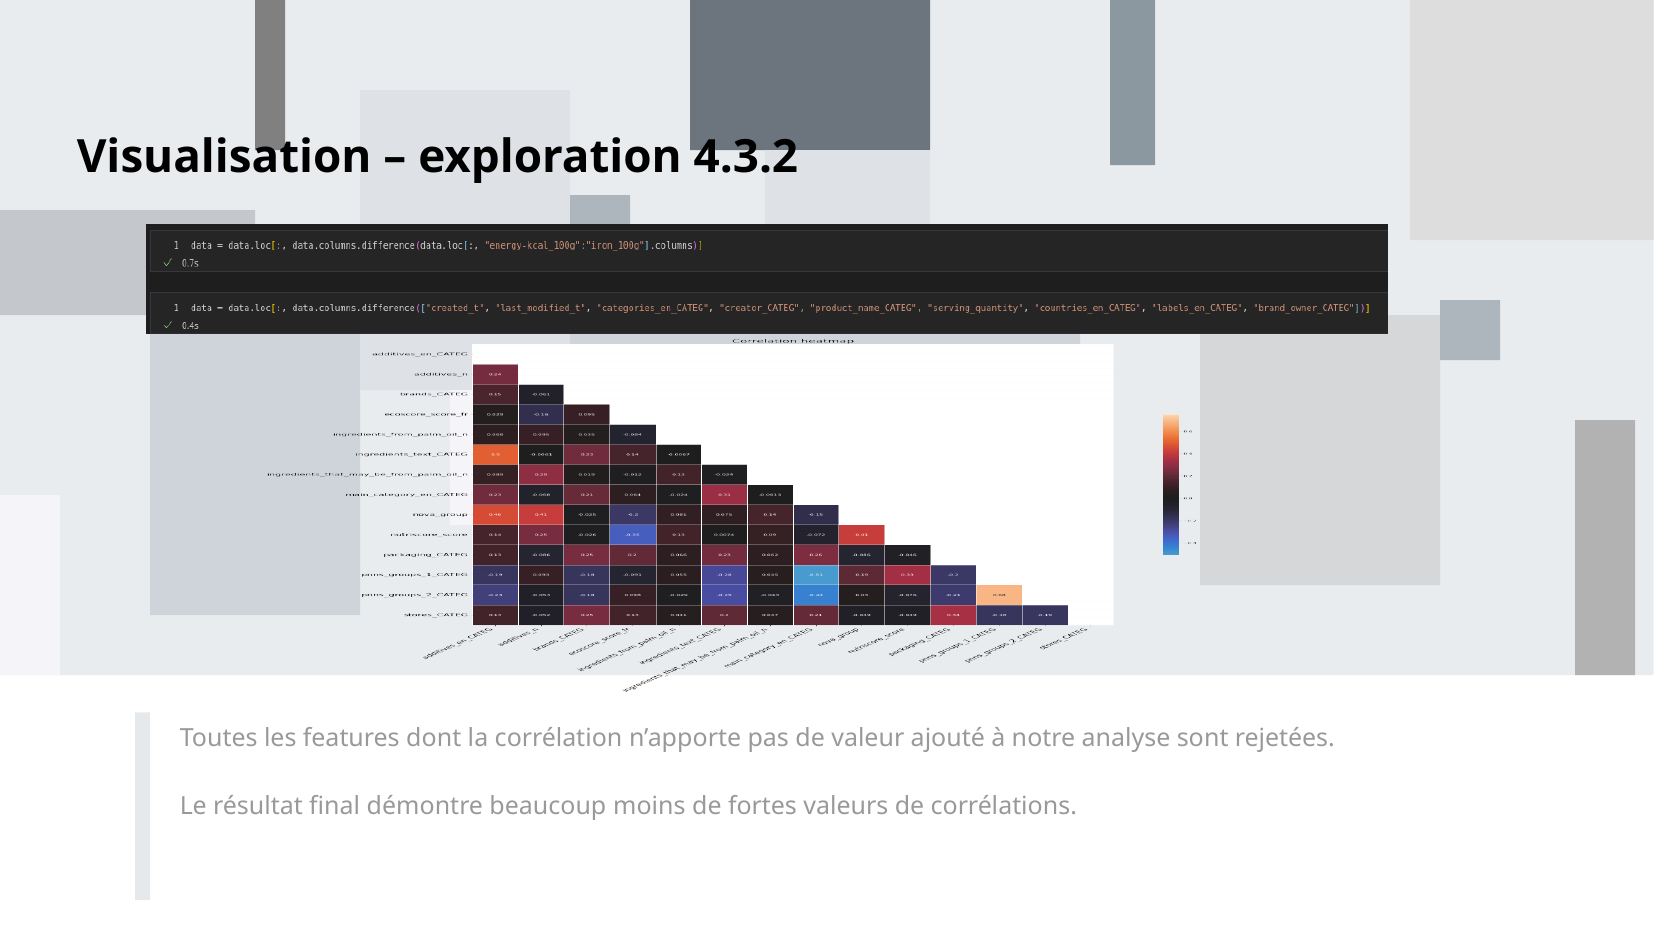

# Visualisation – exploration 4.3.2
Toutes les features dont la corrélation n’apporte pas de valeur ajouté à notre analyse sont rejetées.
Le résultat final démontre beaucoup moins de fortes valeurs de corrélations.